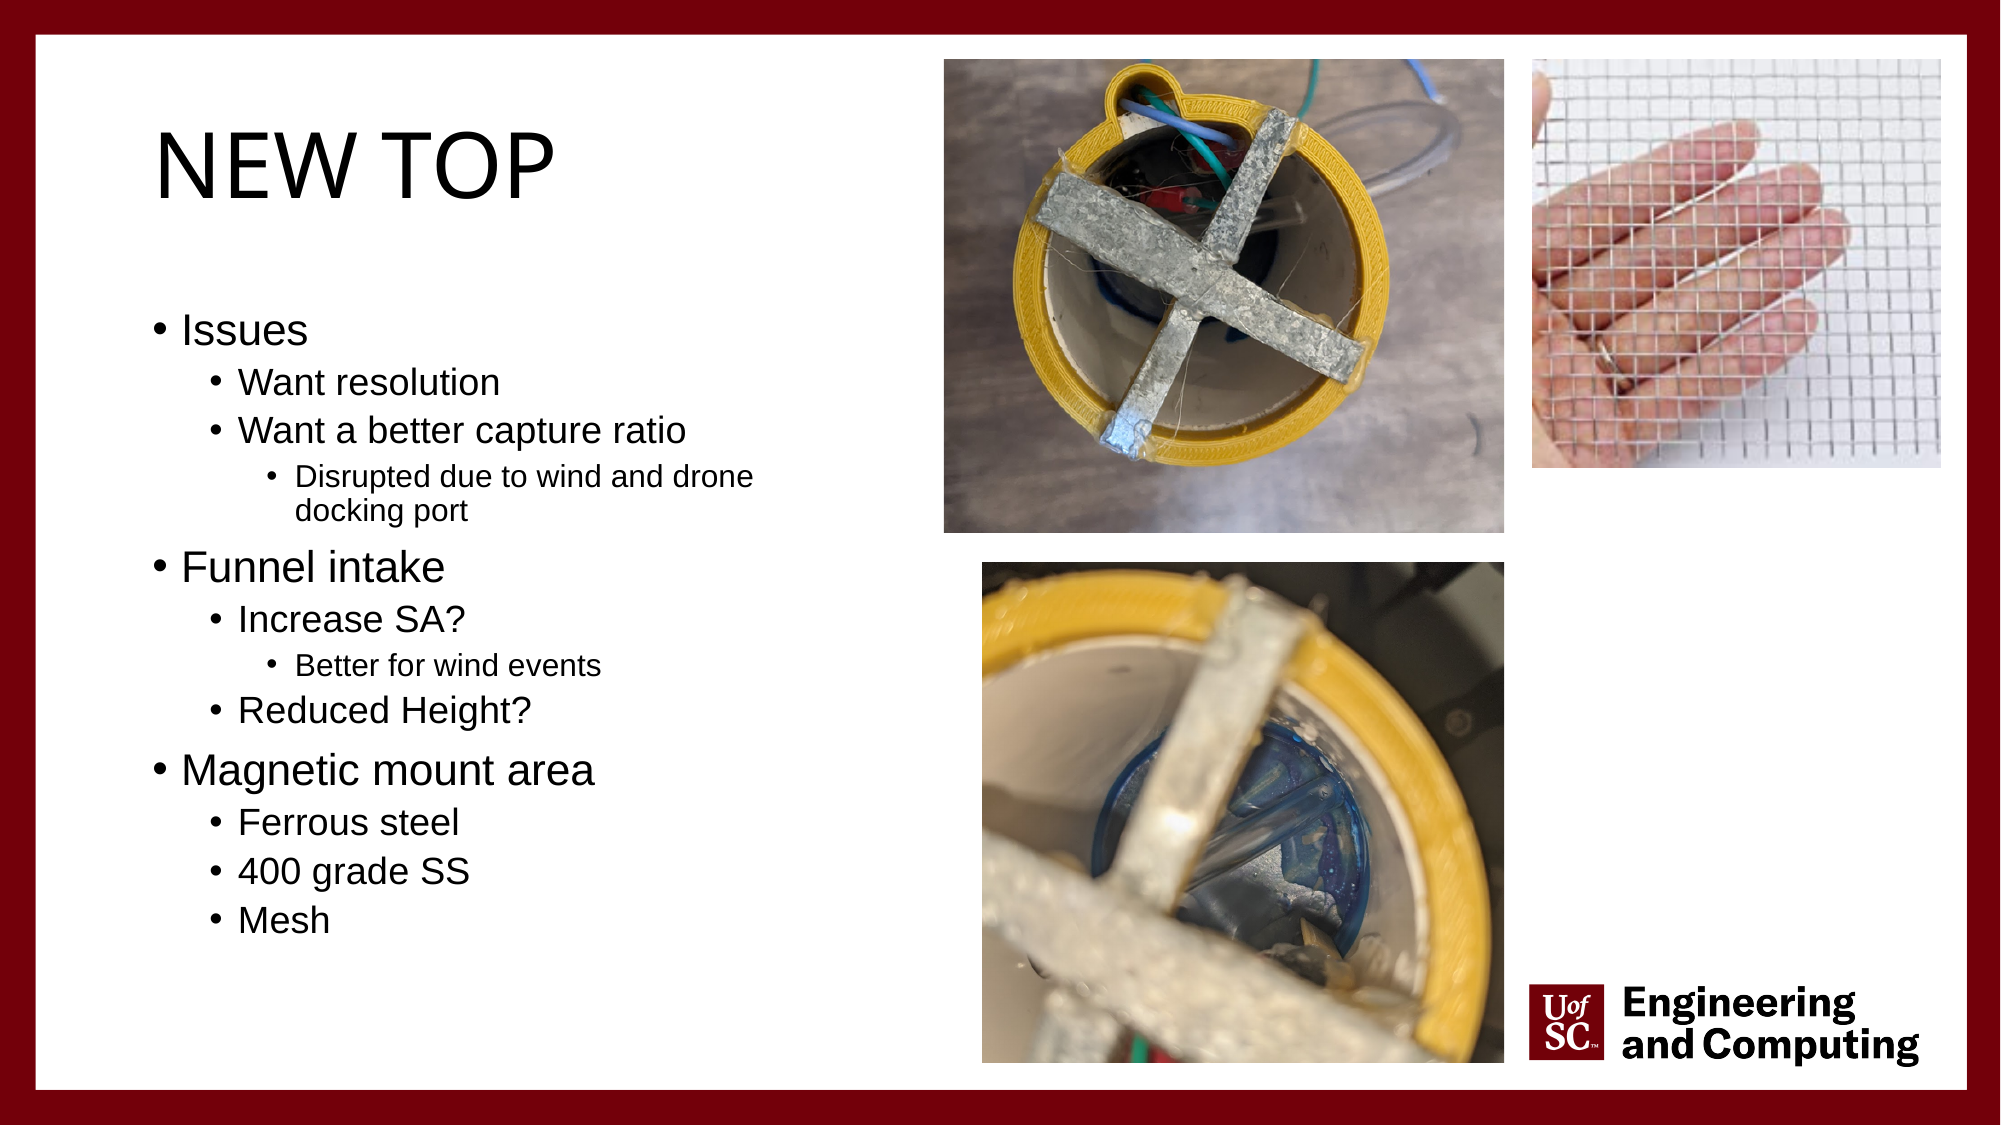

# New top
Issues
Want resolution
Want a better capture ratio
Disrupted due to wind and drone docking port
Funnel intake
Increase SA?
Better for wind events
Reduced Height?
Magnetic mount area
Ferrous steel
400 grade SS
Mesh